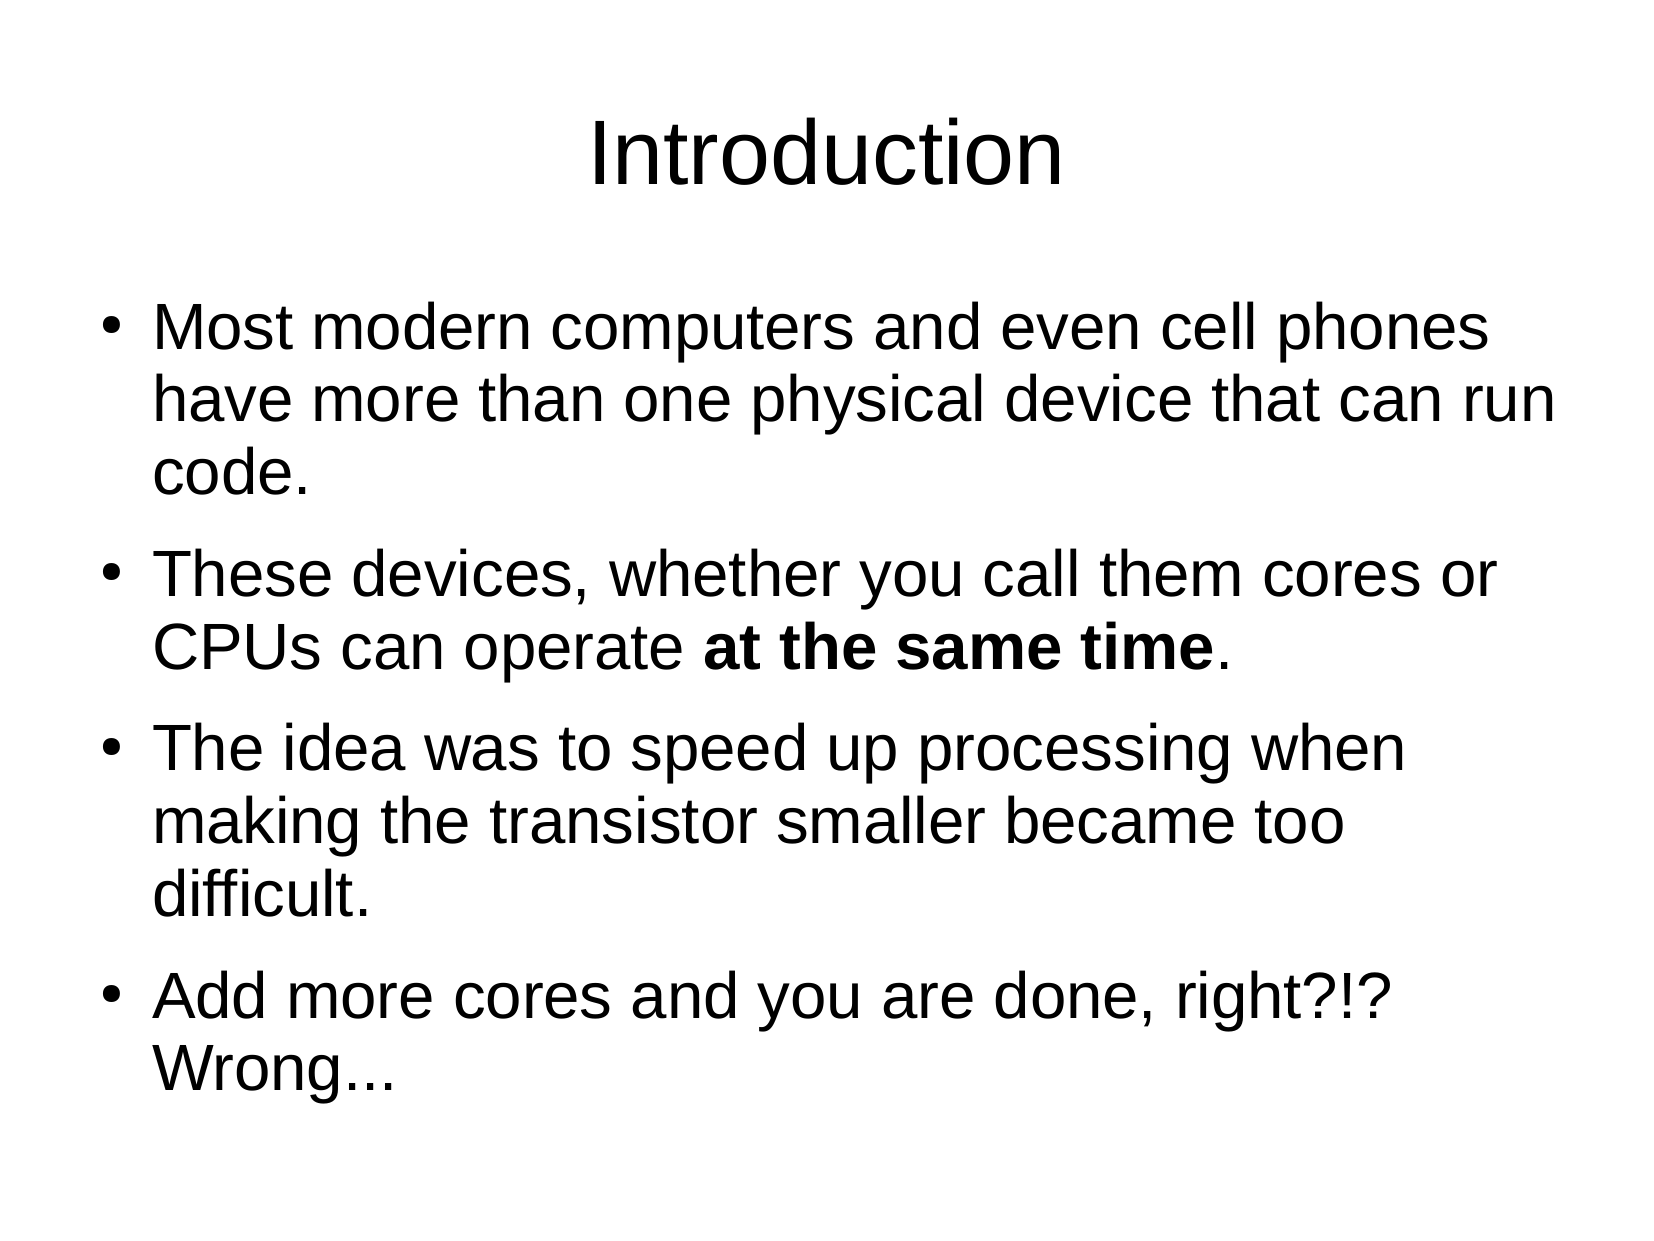

# Introduction
Most modern computers and even cell phones have more than one physical device that can run code.
These devices, whether you call them cores or CPUs can operate at the same time.
The idea was to speed up processing when making the transistor smaller became too difficult.
Add more cores and you are done, right?!? Wrong...